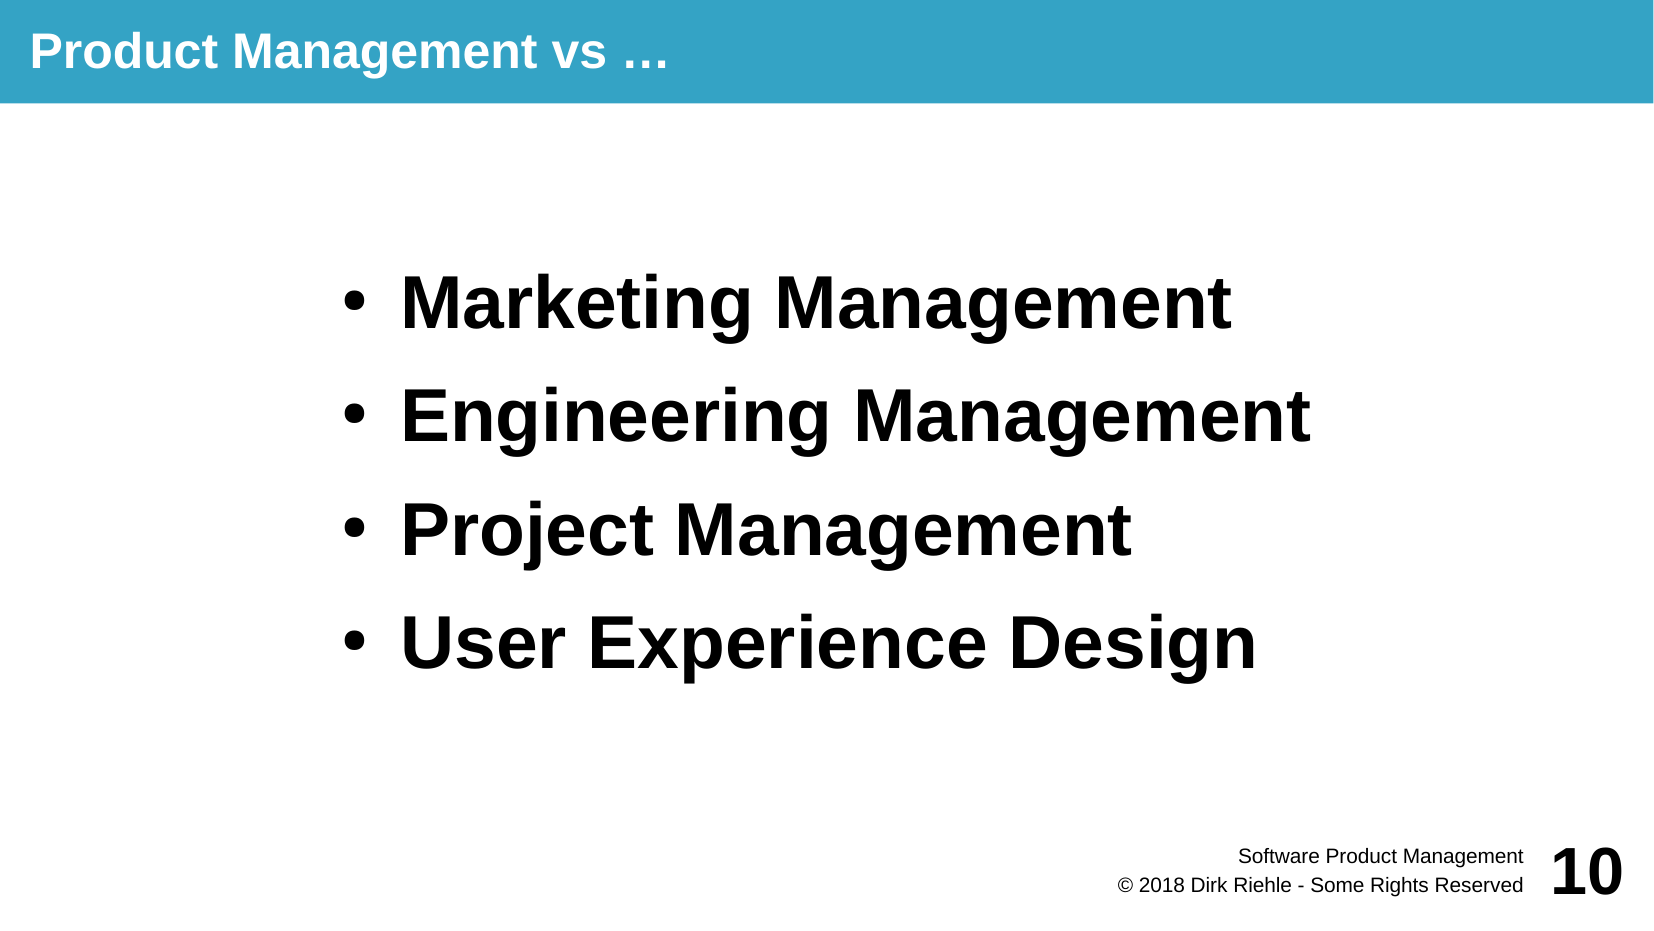

# Product Management vs …
Marketing Management
Engineering Management
Project Management
User Experience Design
Software Product Management
10
© 2018 Dirk Riehle - Some Rights Reserved